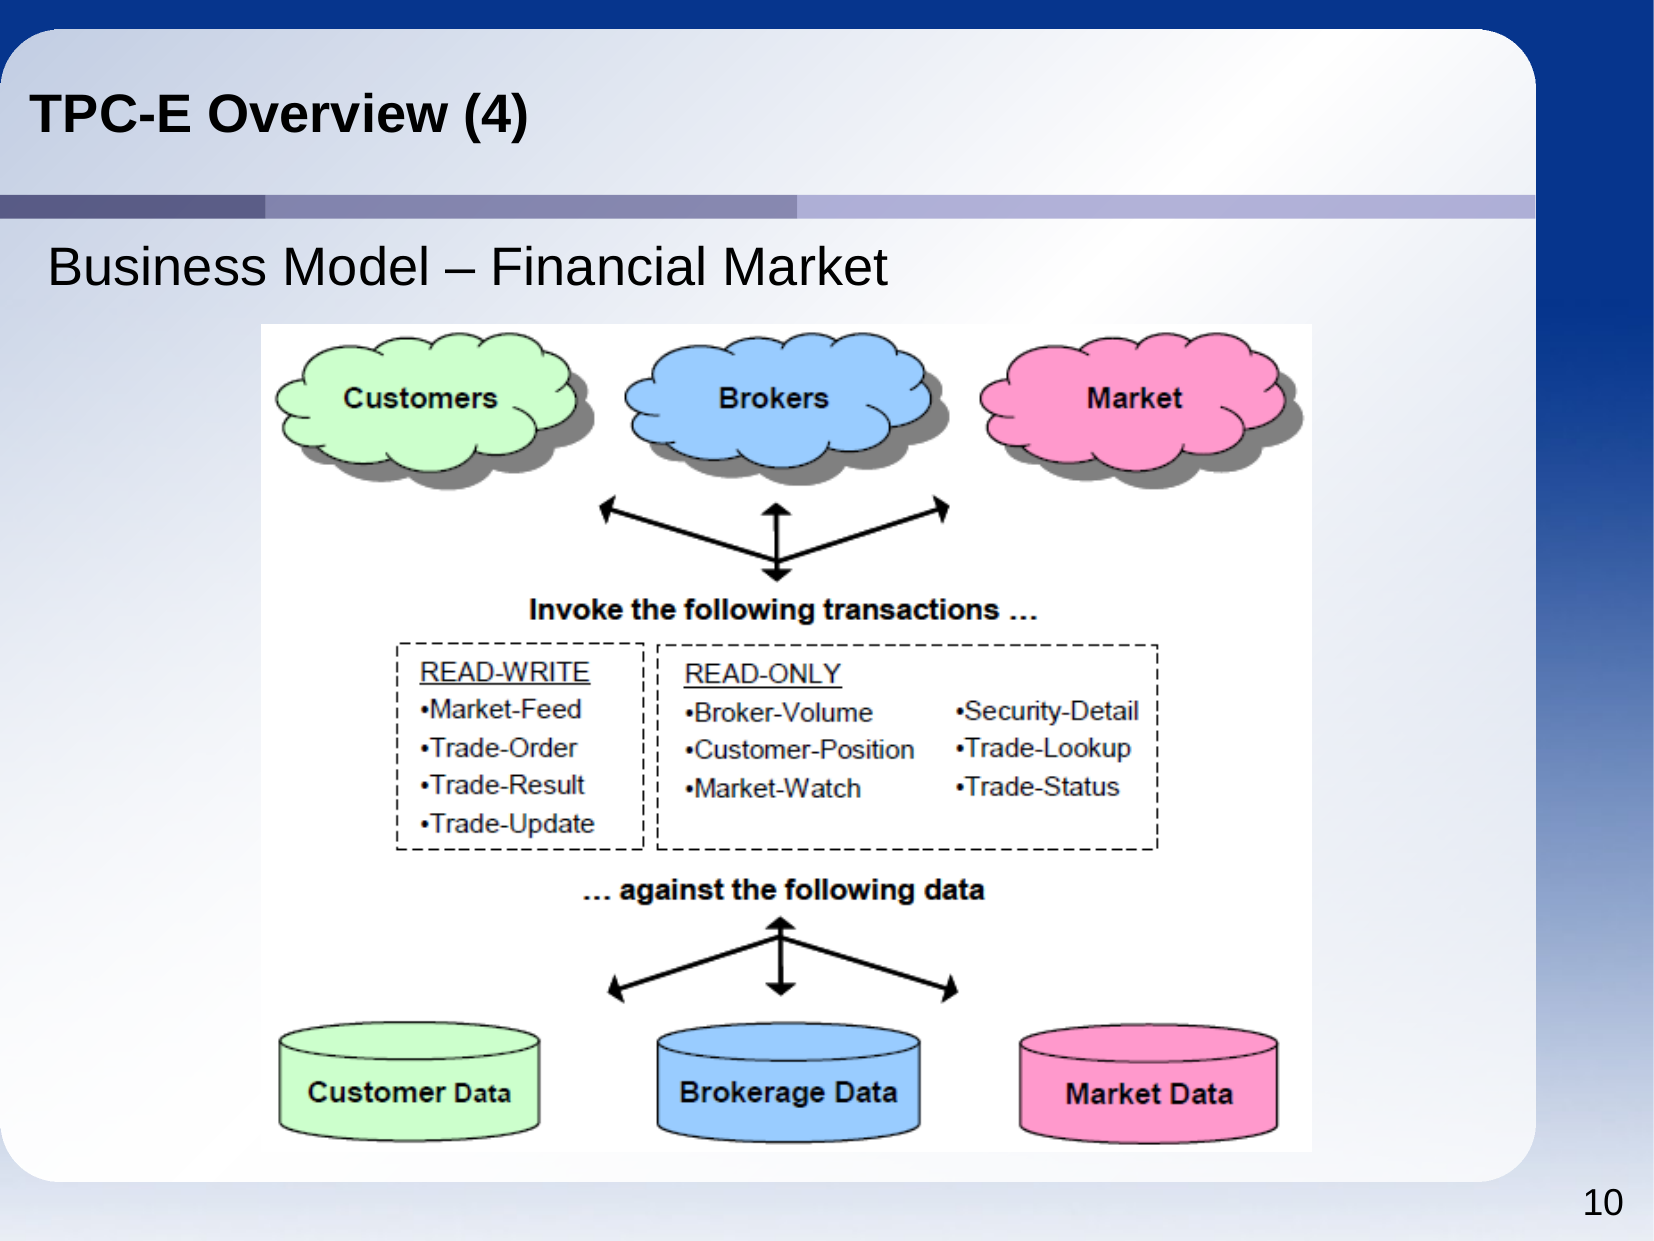

# TPC-E Overview (4)
Business Model – Financial Market
10